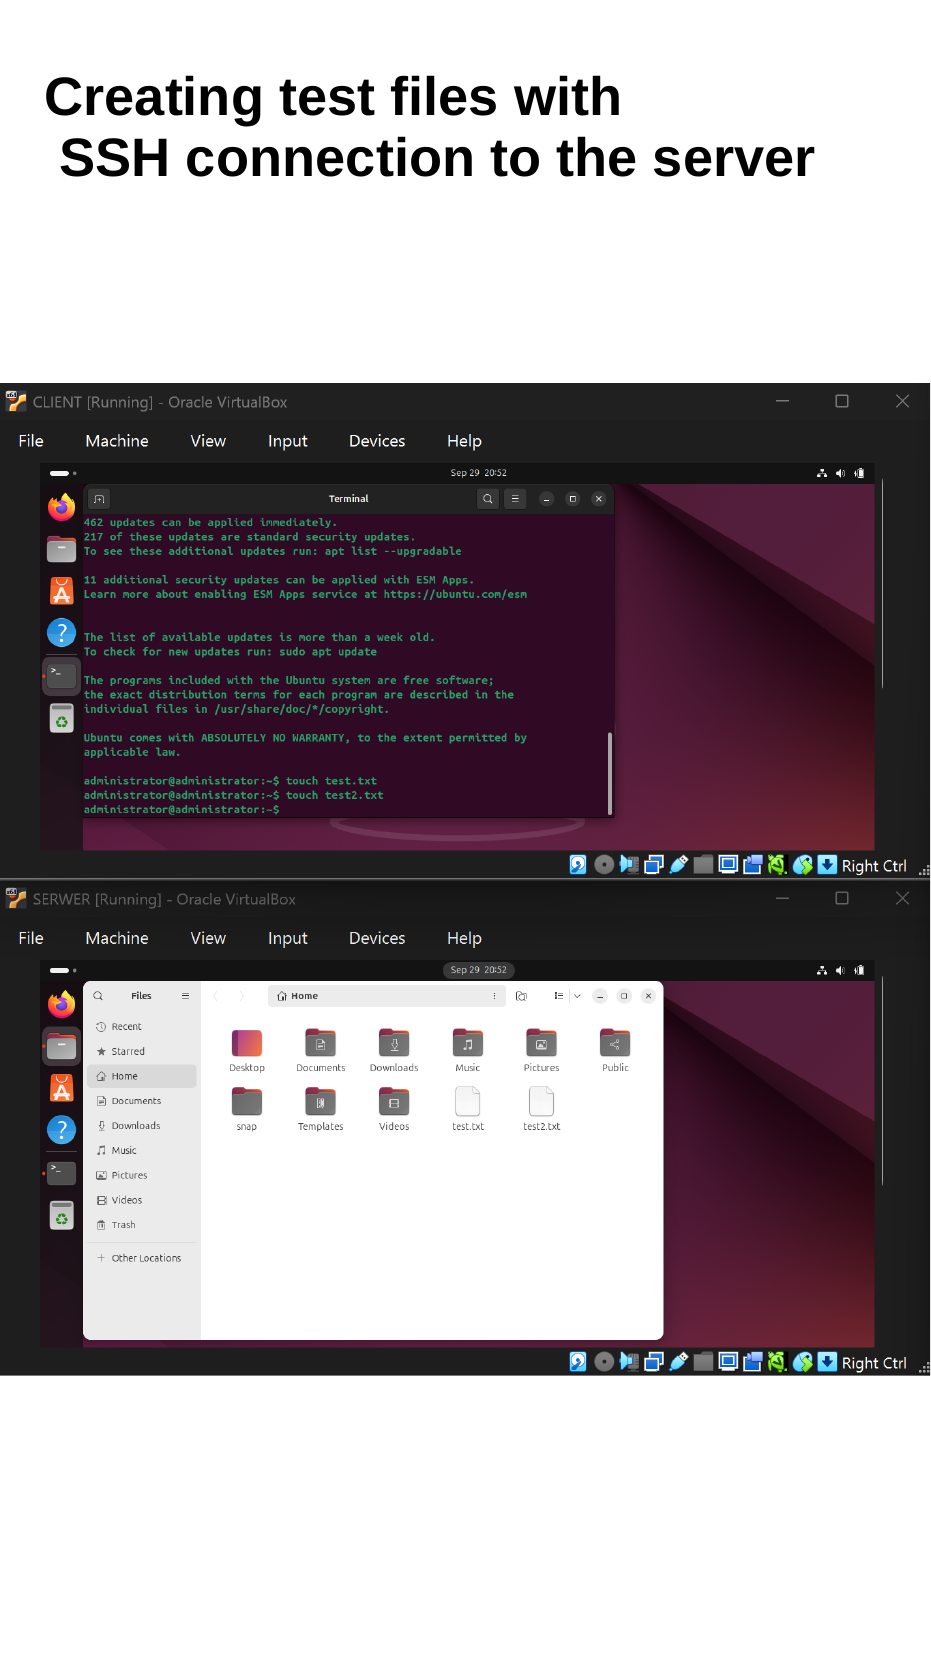

Creating test files with
 SSH connection to the server